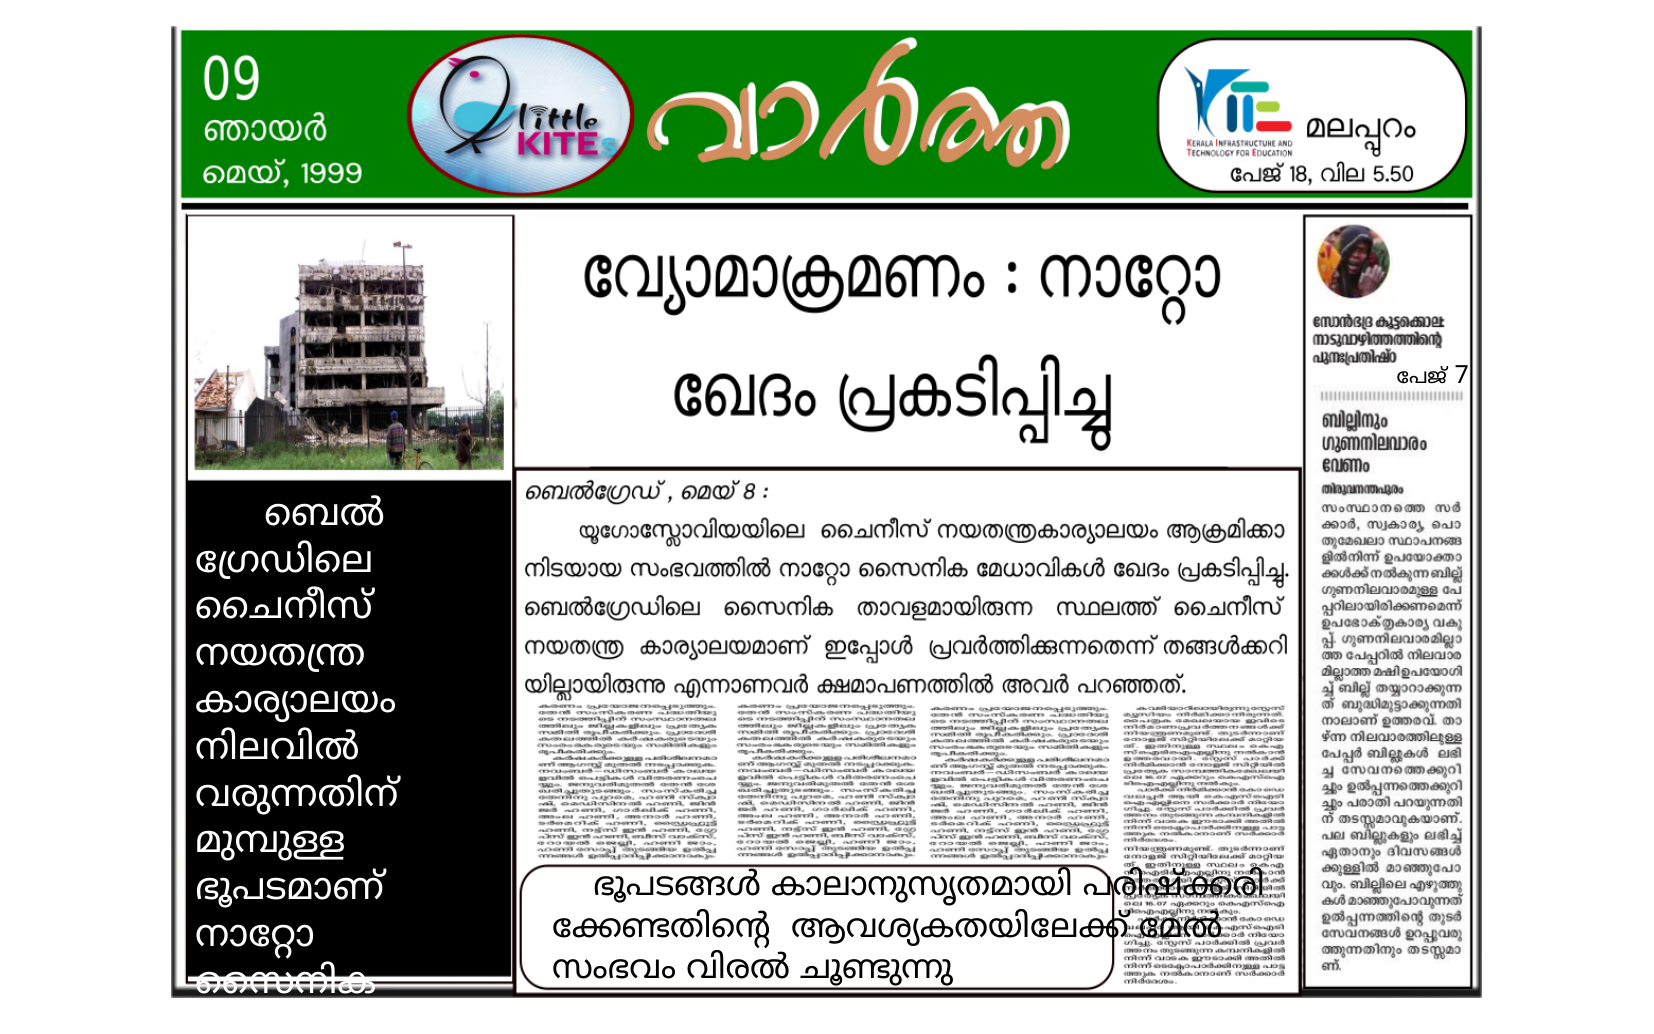

പേജ് 7
 ബെല്‍ഗ്രേഡിലെ ചൈനീസ് നയതന്ത്ര
കാര്യാലയം നിലവില്‍
വരുന്നതിന് മുമ്പുള്ള
ഭൂപടമാണ് നാറ്റോ
സൈനിക നടപടിക്ക്
ഉപയോഗിച്ചത്
 ഇതാണ് സൈനിക കേന്ദ്രമെന്ന് കരുതി
തയതന്ത്ര കാര്യാലയം
ആക്രമിക്കാന്‍ കാരണം
 ഭൂപടങ്ങള്‍ കാലാനുസൃതമായി പരിഷ്ക്കരി
ക്കേണ്ടതിന്റെ ആവശ്യകതയിലേക്ക് മേല്‍
സംഭവം വിരല്‍ ചൂണ്ടുന്നു